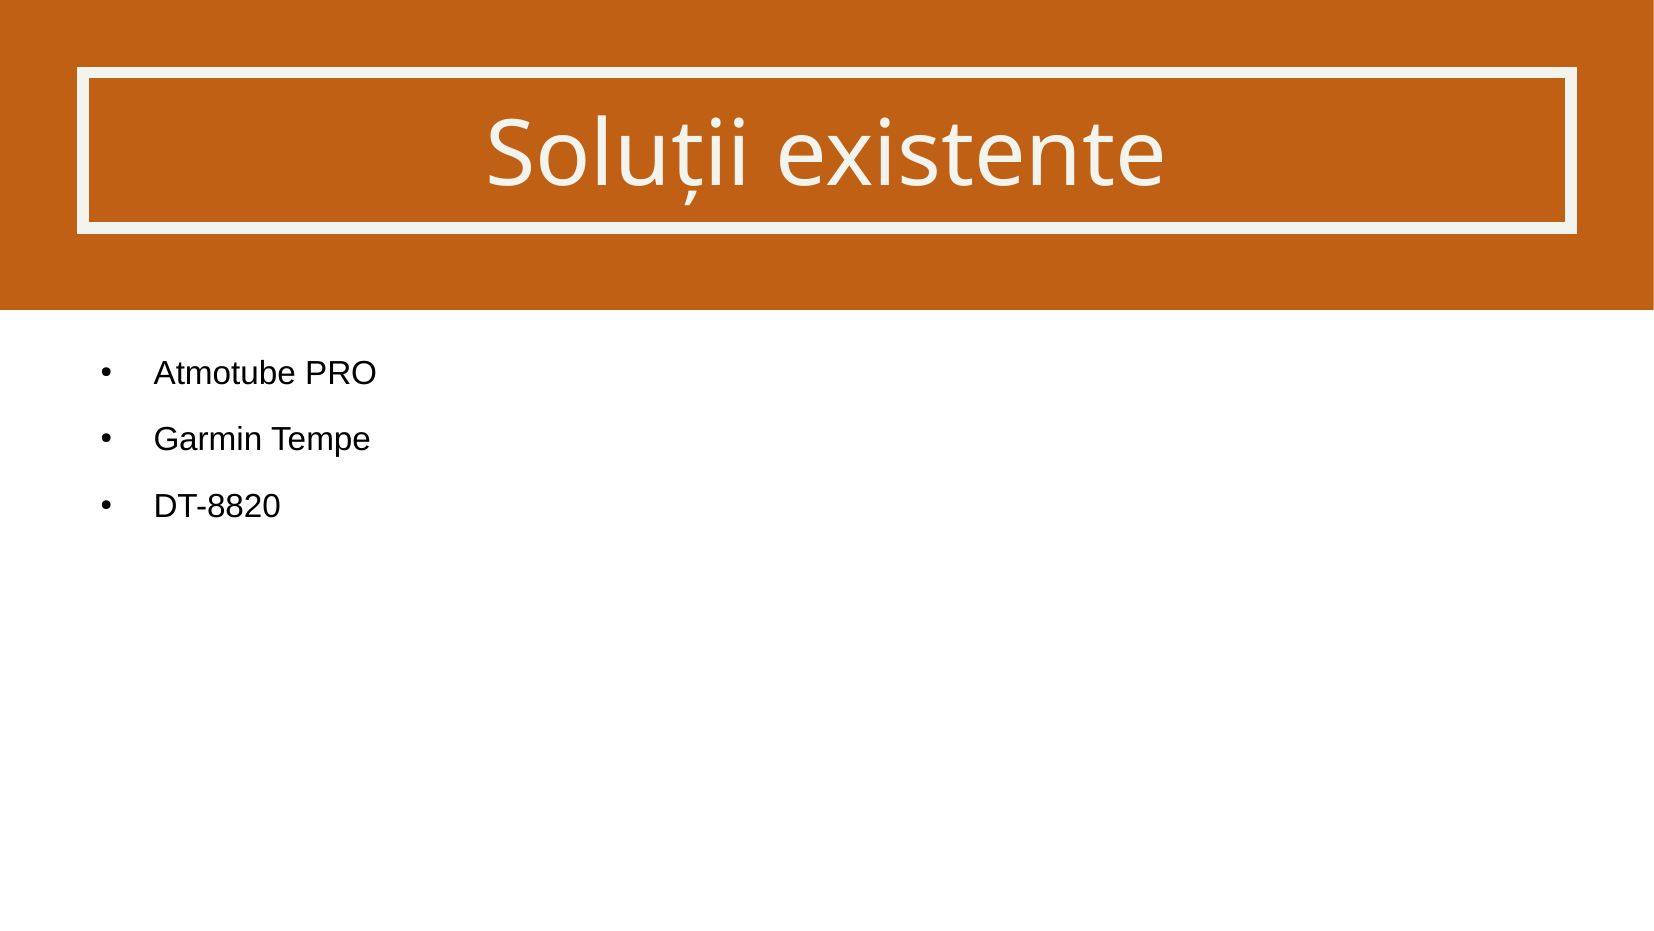

# Soluții existente
Atmotube PRO
Garmin Tempe
DT-8820add